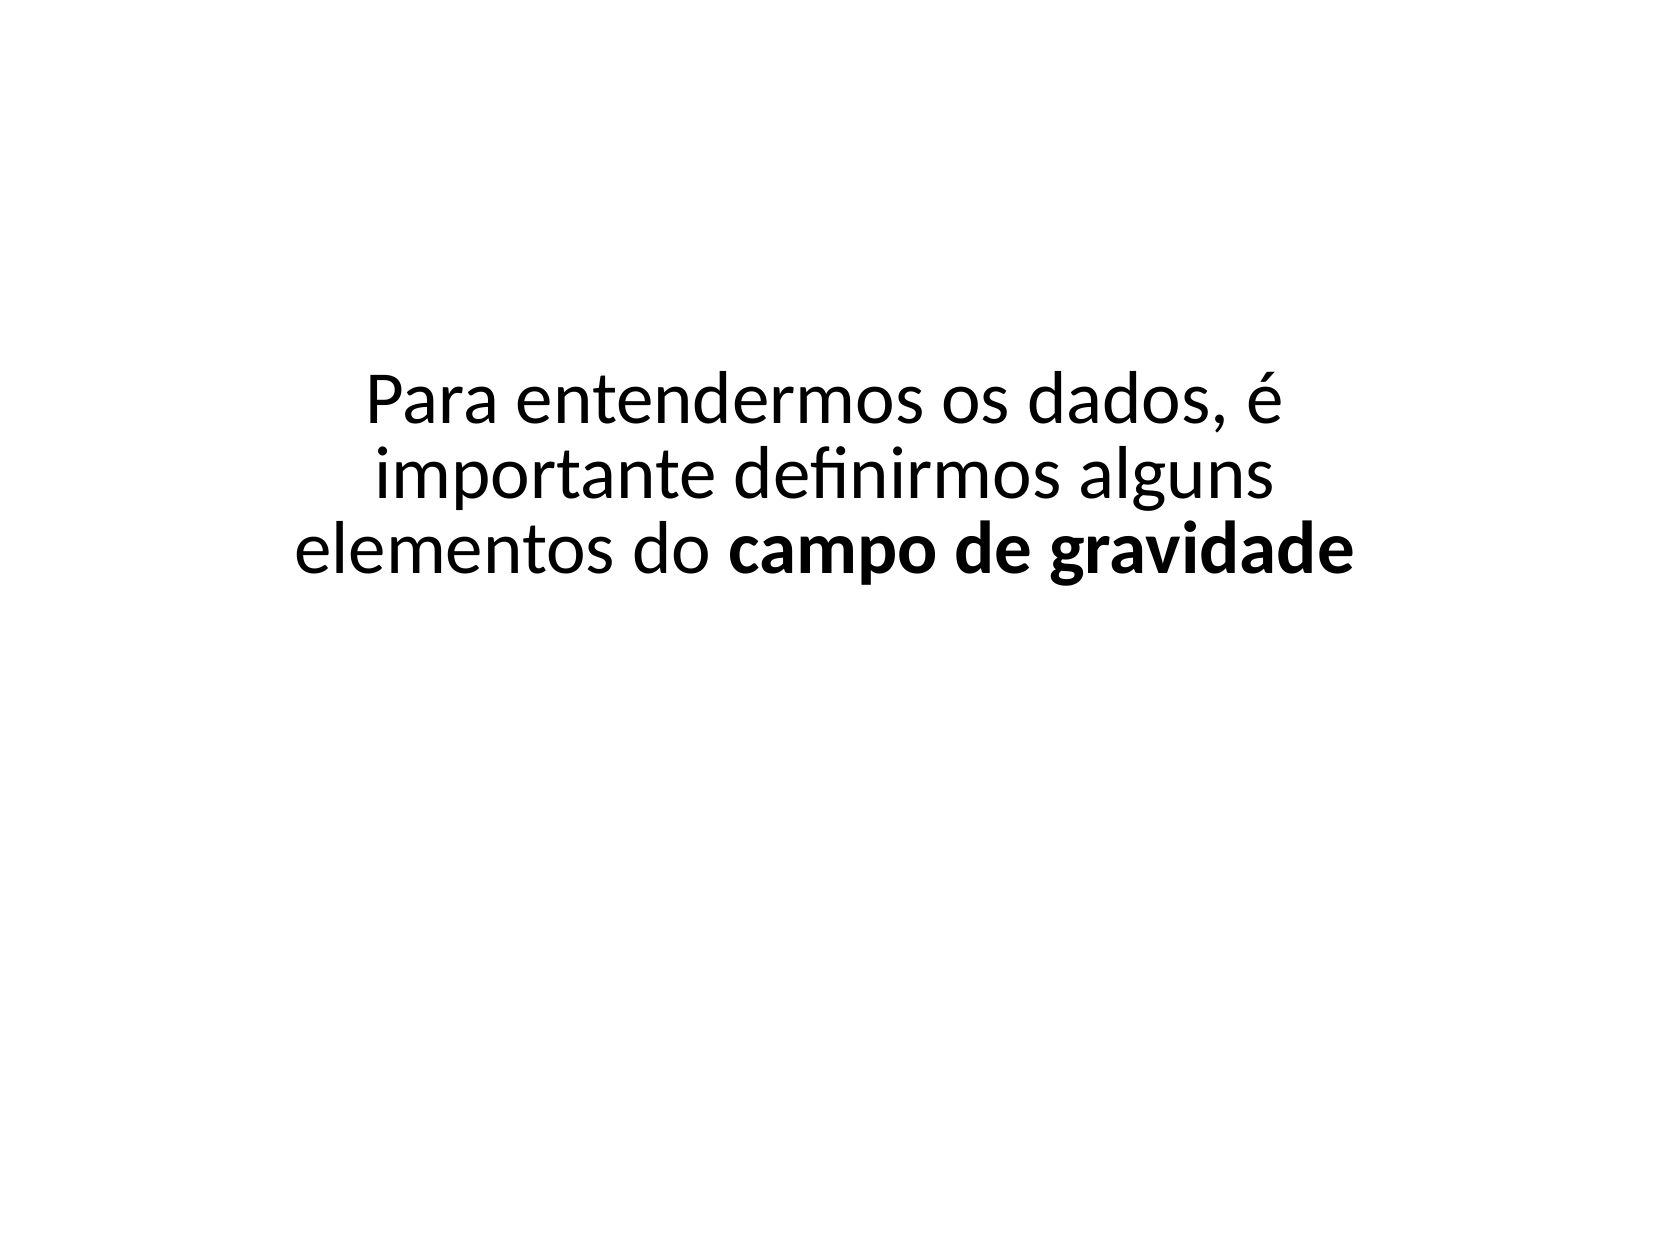

Para entendermos os dados, é importante definirmos alguns elementos do campo de gravidade